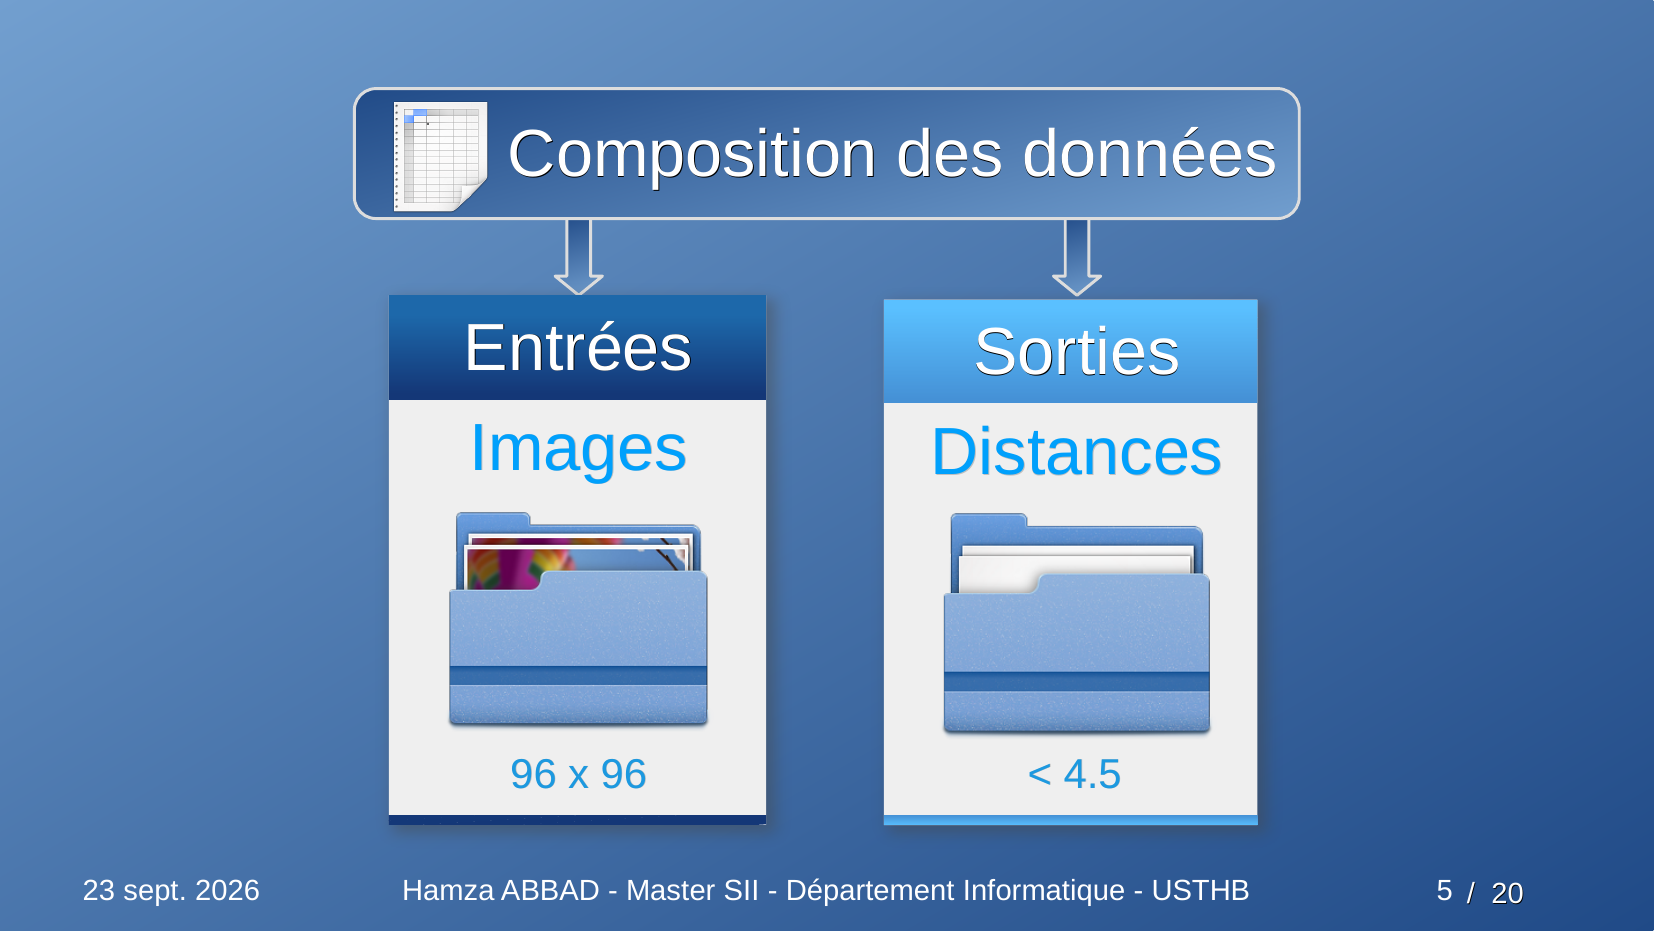

Composition des données
Entrées
Images
96 x 96
Sorties
Distances
< 4.5
Hamza ABBAD - Master SII - Département Informatique - USTHB
5